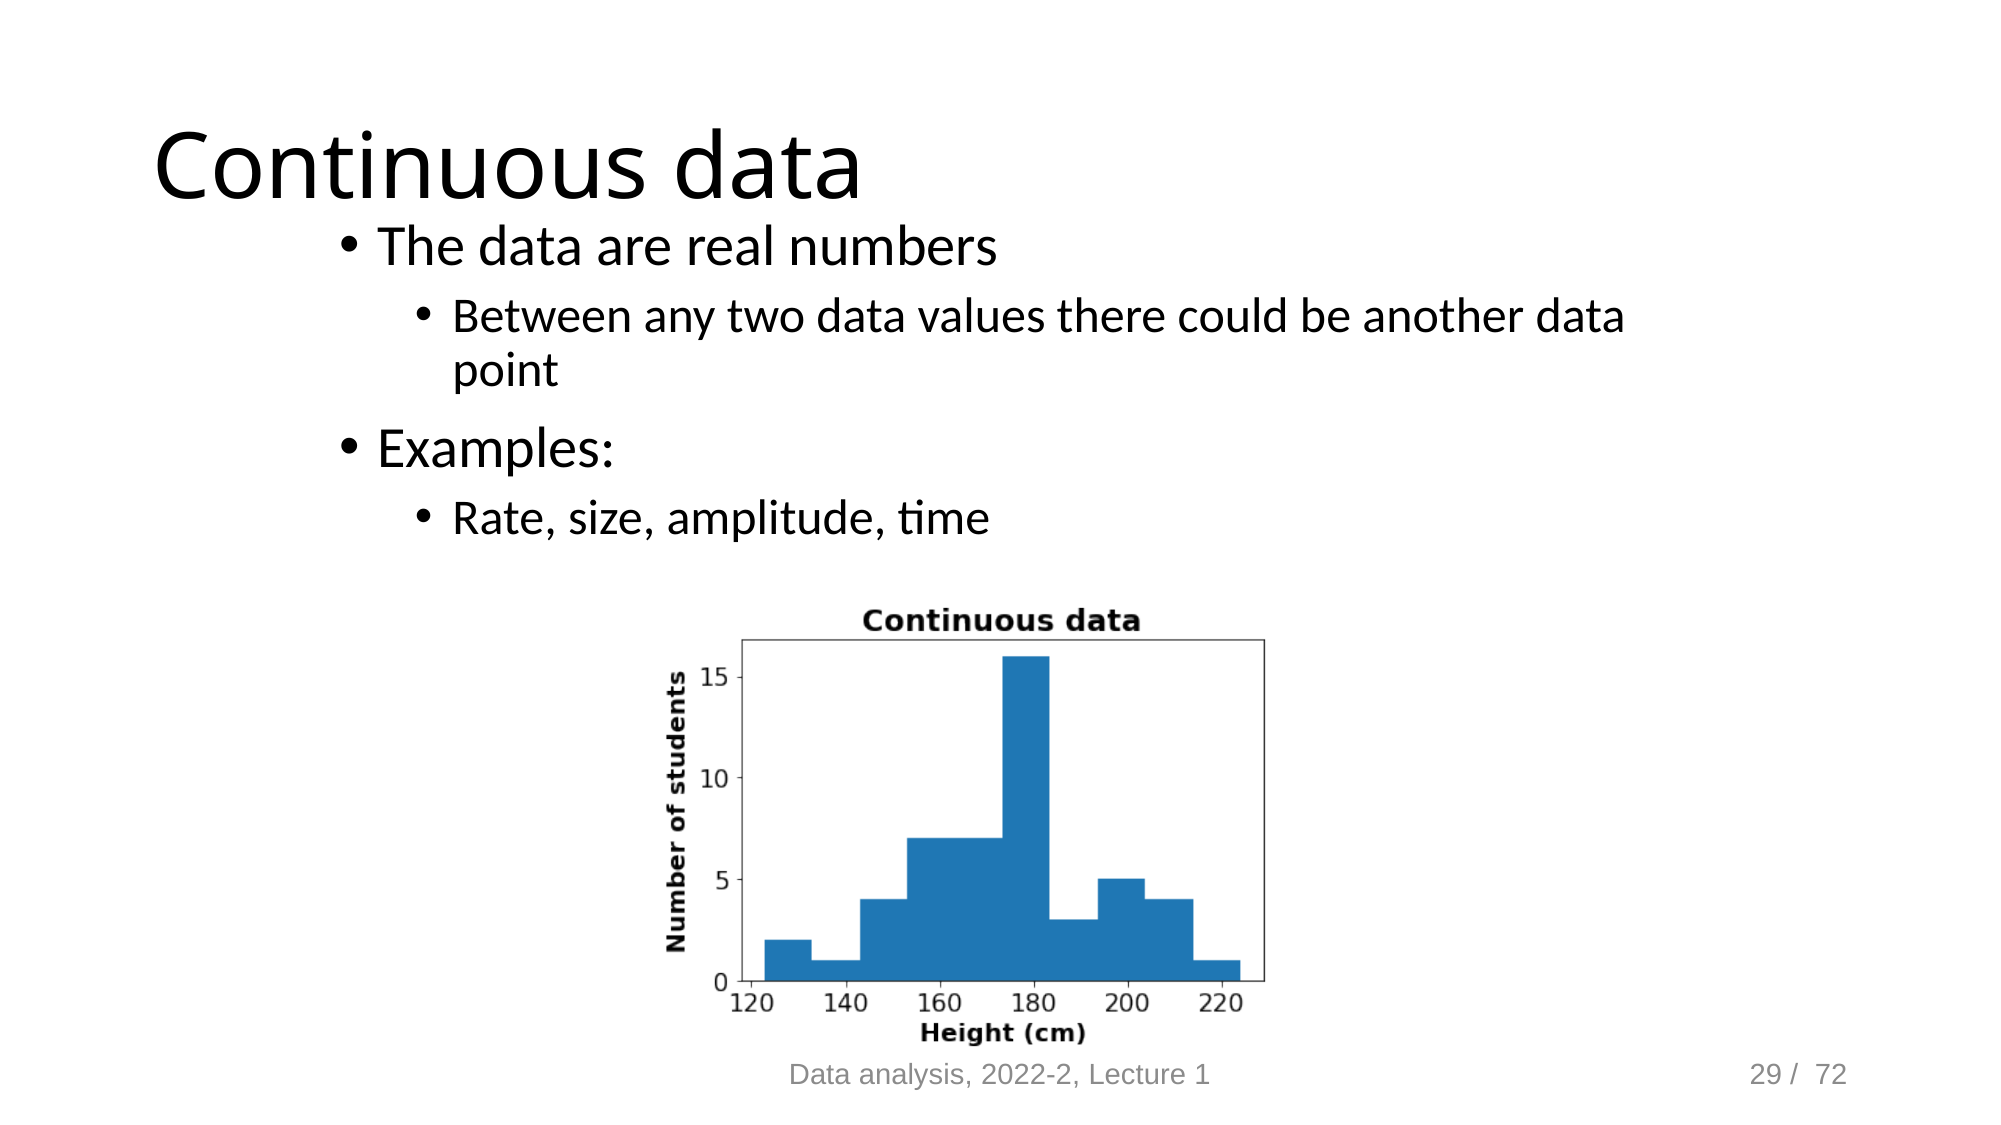

# Continuous data
The data are real numbers
Between any two data values there could be another data point
Examples:
Rate, size, amplitude, time
Data analysis, 2022-2, Lecture 1